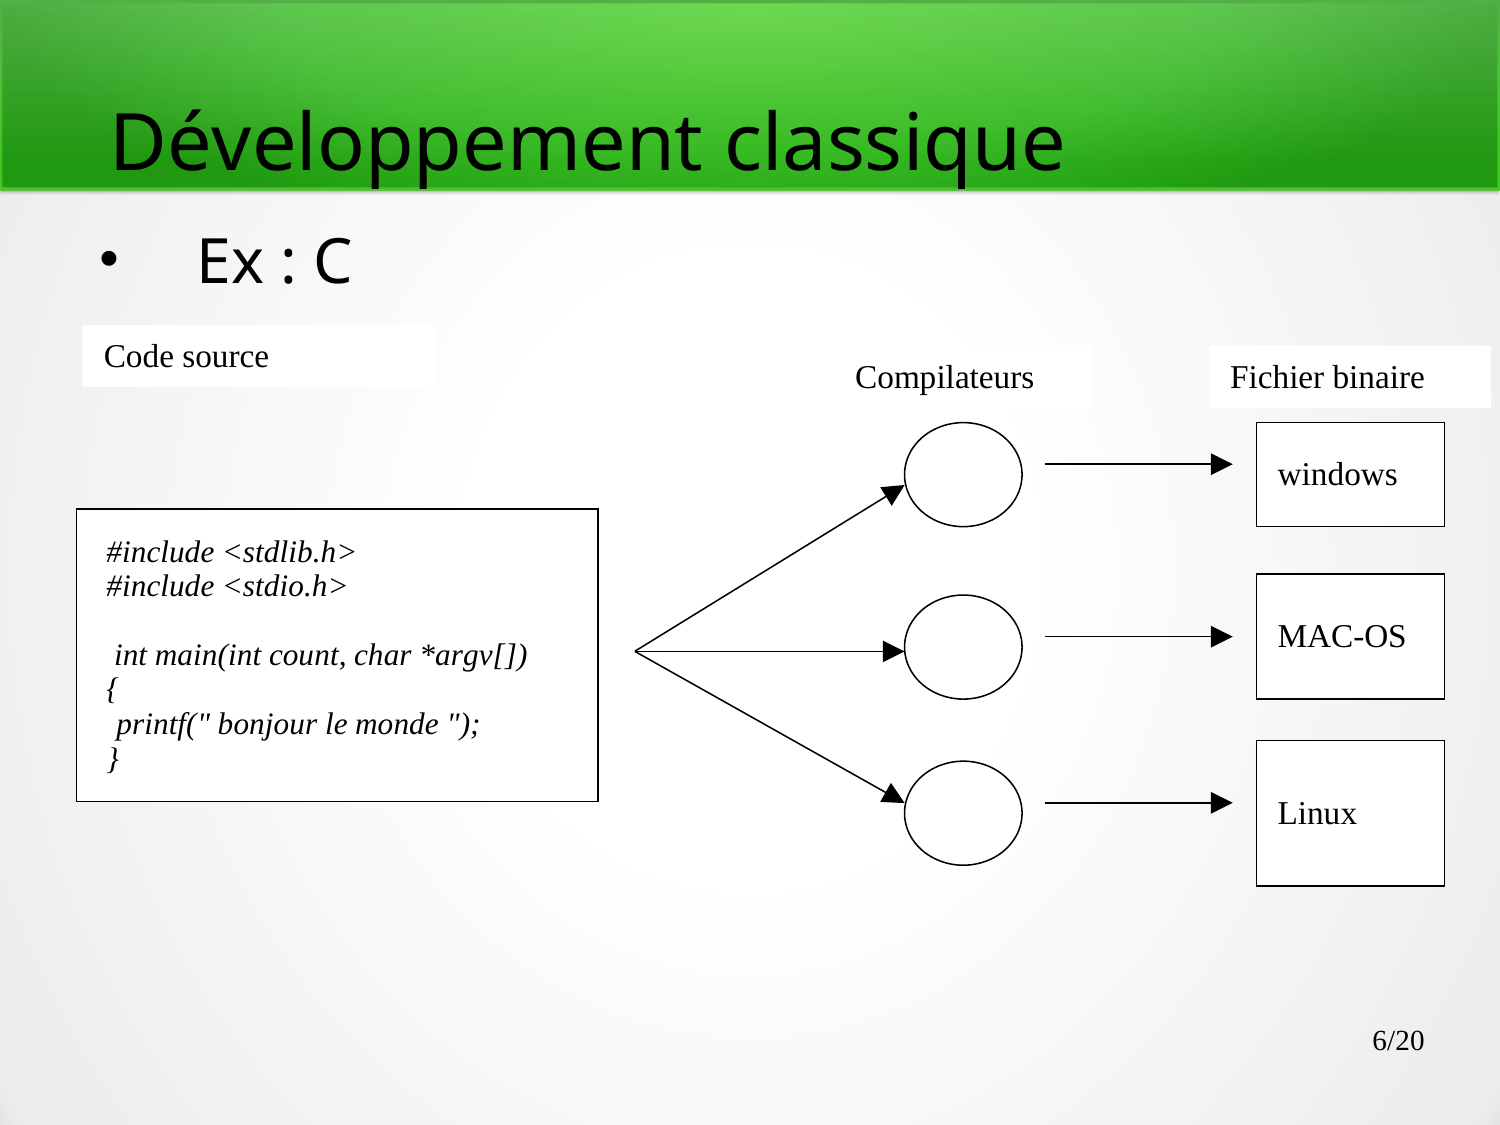

Développement classique
Ex : C
Code source
Compilateurs
Fichier binaire
windows
#include <stdlib.h>
#include <stdio.h>
 int main(int count, char *argv[])
{
	printf(" bonjour le monde ");
}
MAC-OS
Linux
6